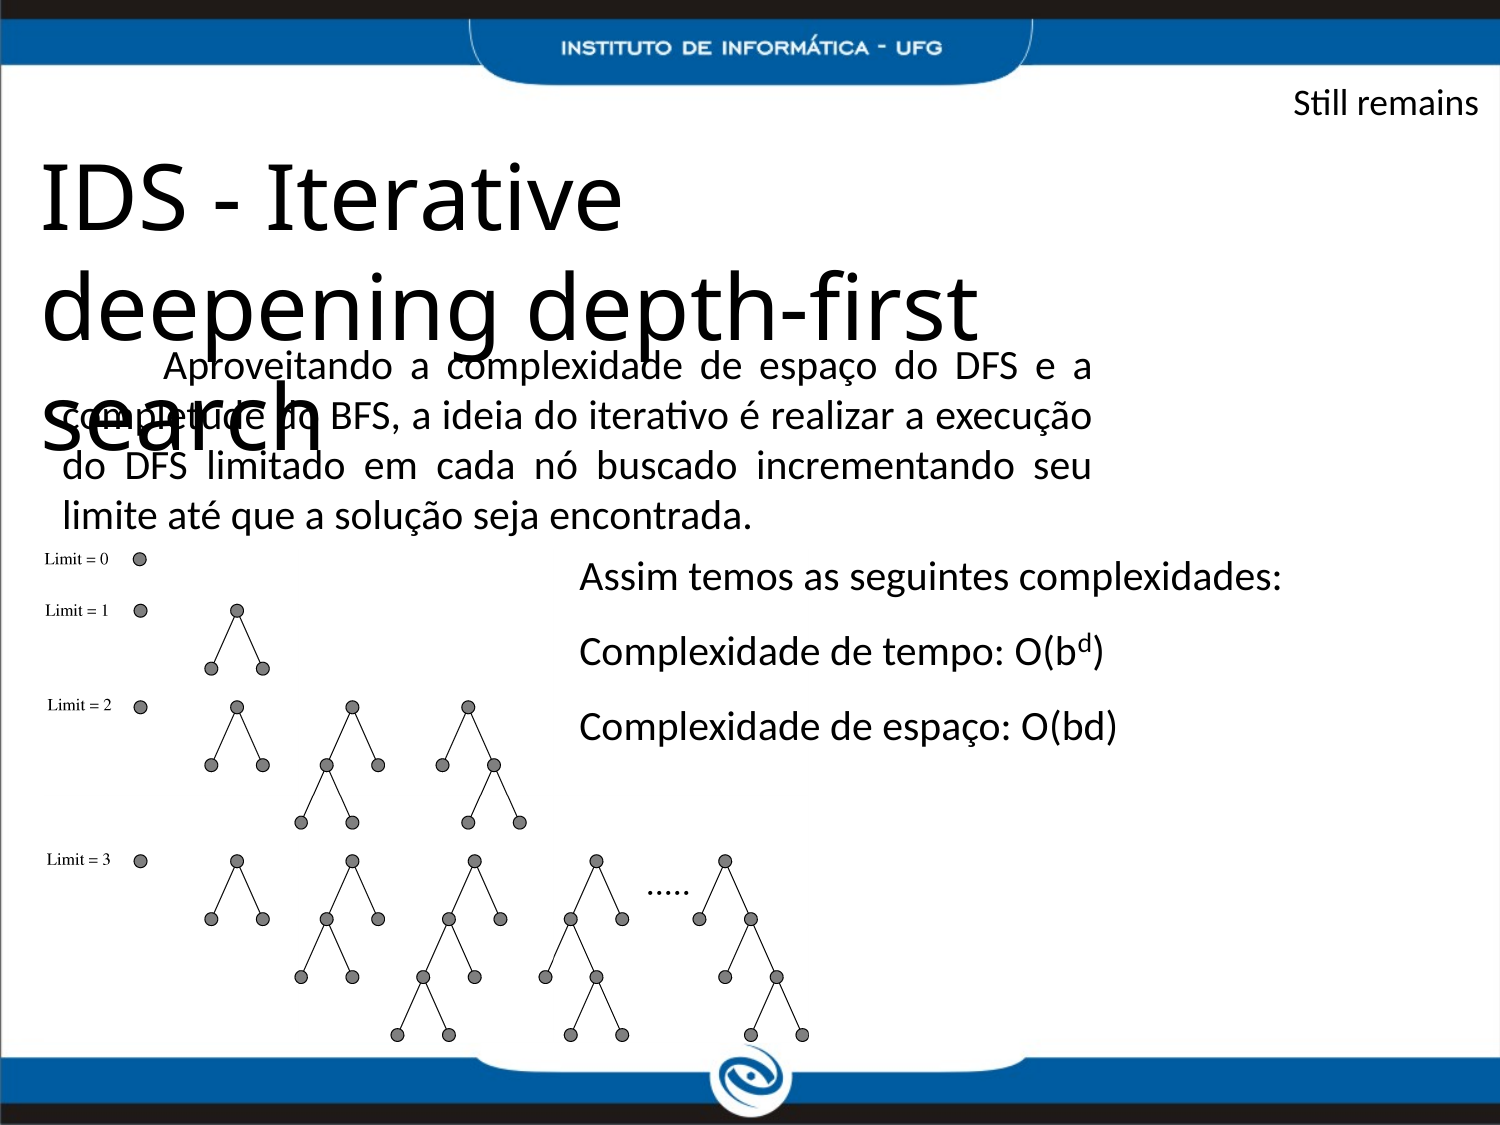

Still remains
IDS - Iterative deepening depth-first search
 Aproveitando a complexidade de espaço do DFS e a completude do BFS, a ideia do iterativo é realizar a execução do DFS limitado em cada nó buscado incrementando seu limite até que a solução seja encontrada.
Assim temos as seguintes complexidades:
Complexidade de tempo: O(bd)
Complexidade de espaço: O(bd)